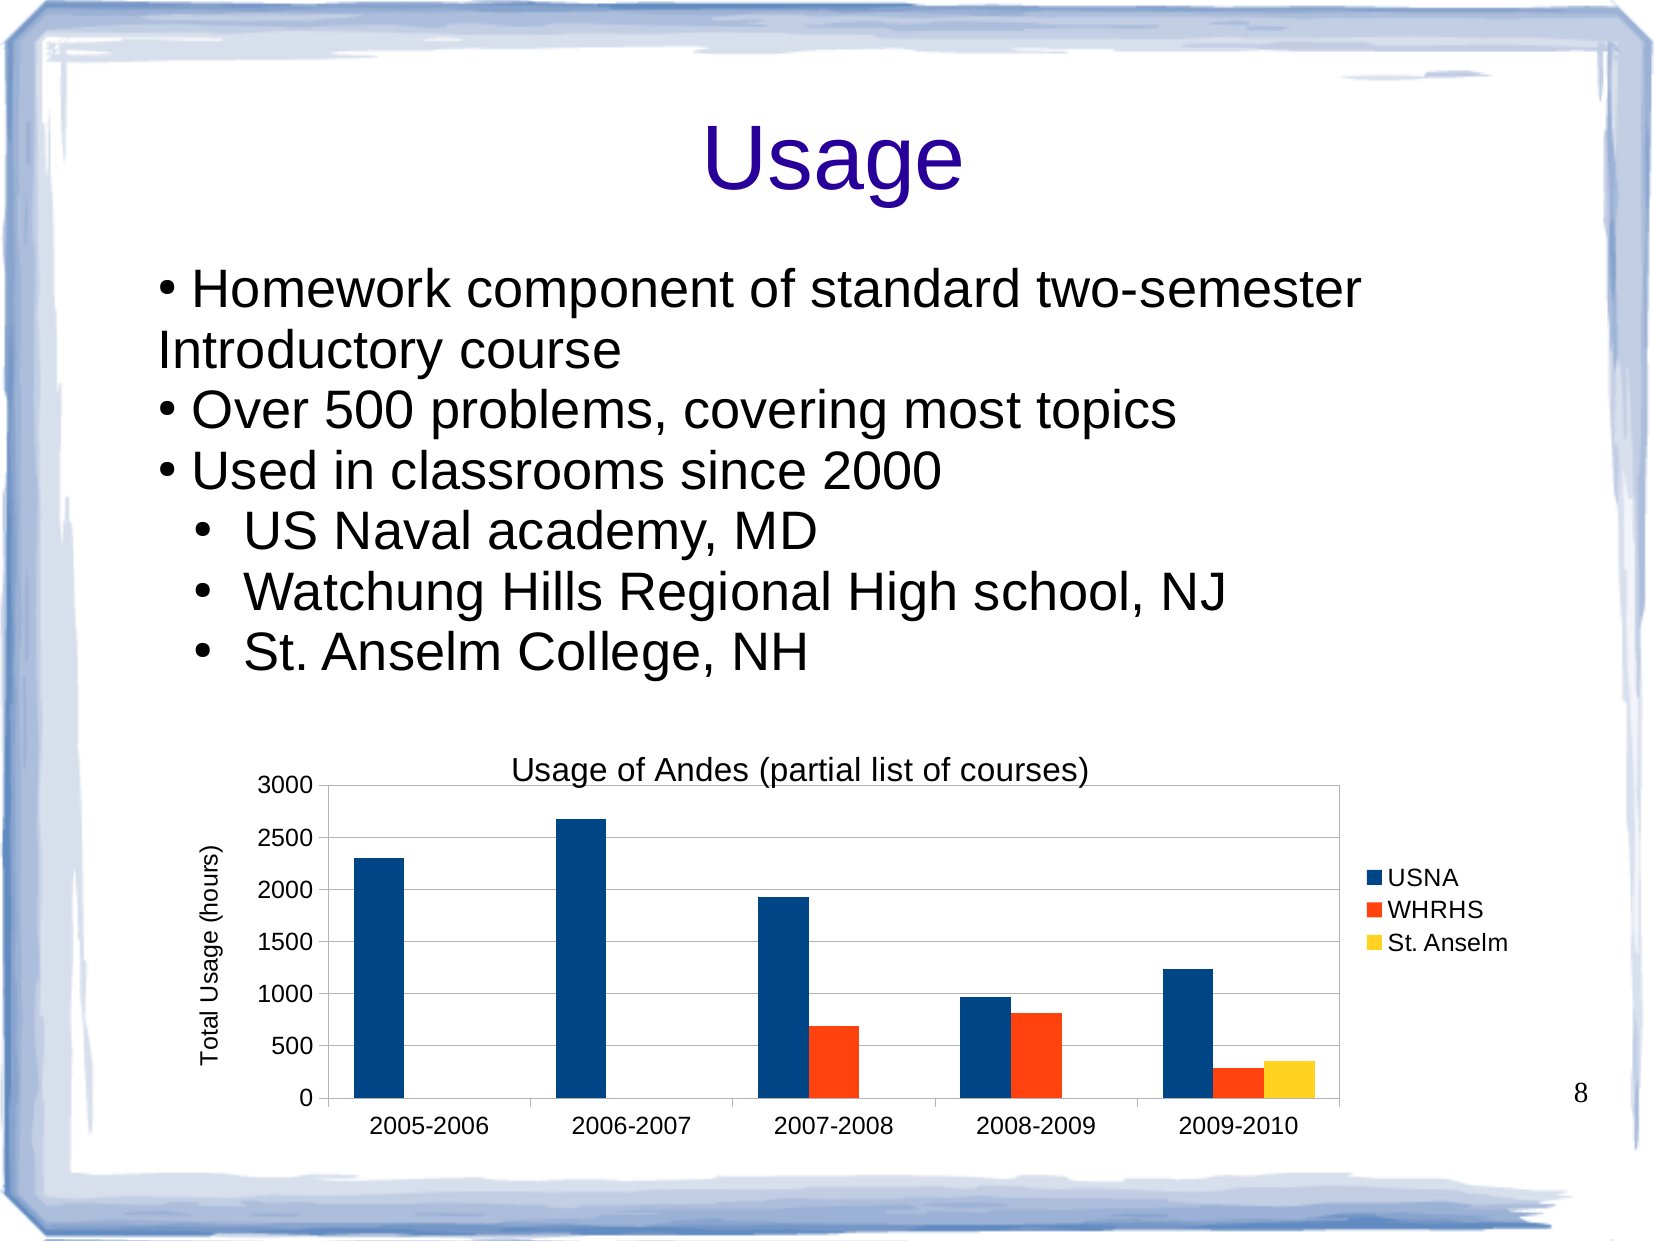

# Usage
 Homework component of standard two-semester Introductory course
 Over 500 problems, covering most topics
 Used in classrooms since 2000
 US Naval academy, MD
 Watchung Hills Regional High school, NJ
 St. Anselm College, NH
### Chart: Usage of Andes (partial list of courses)
| Category | USNA | WHRHS | St. Anselm |
|---|---|---|---|
| 2005-2006 | 2300.0 | None | None |
| 2006-2007 | 2675.0 | None | None |
| 2007-2008 | 1928.0 | 687.0 | None |
| 2008-2009 | 973.0 | 821.0 | None |
| 2009-2010 | 1242.0 | 285.0 | 354.0 |8